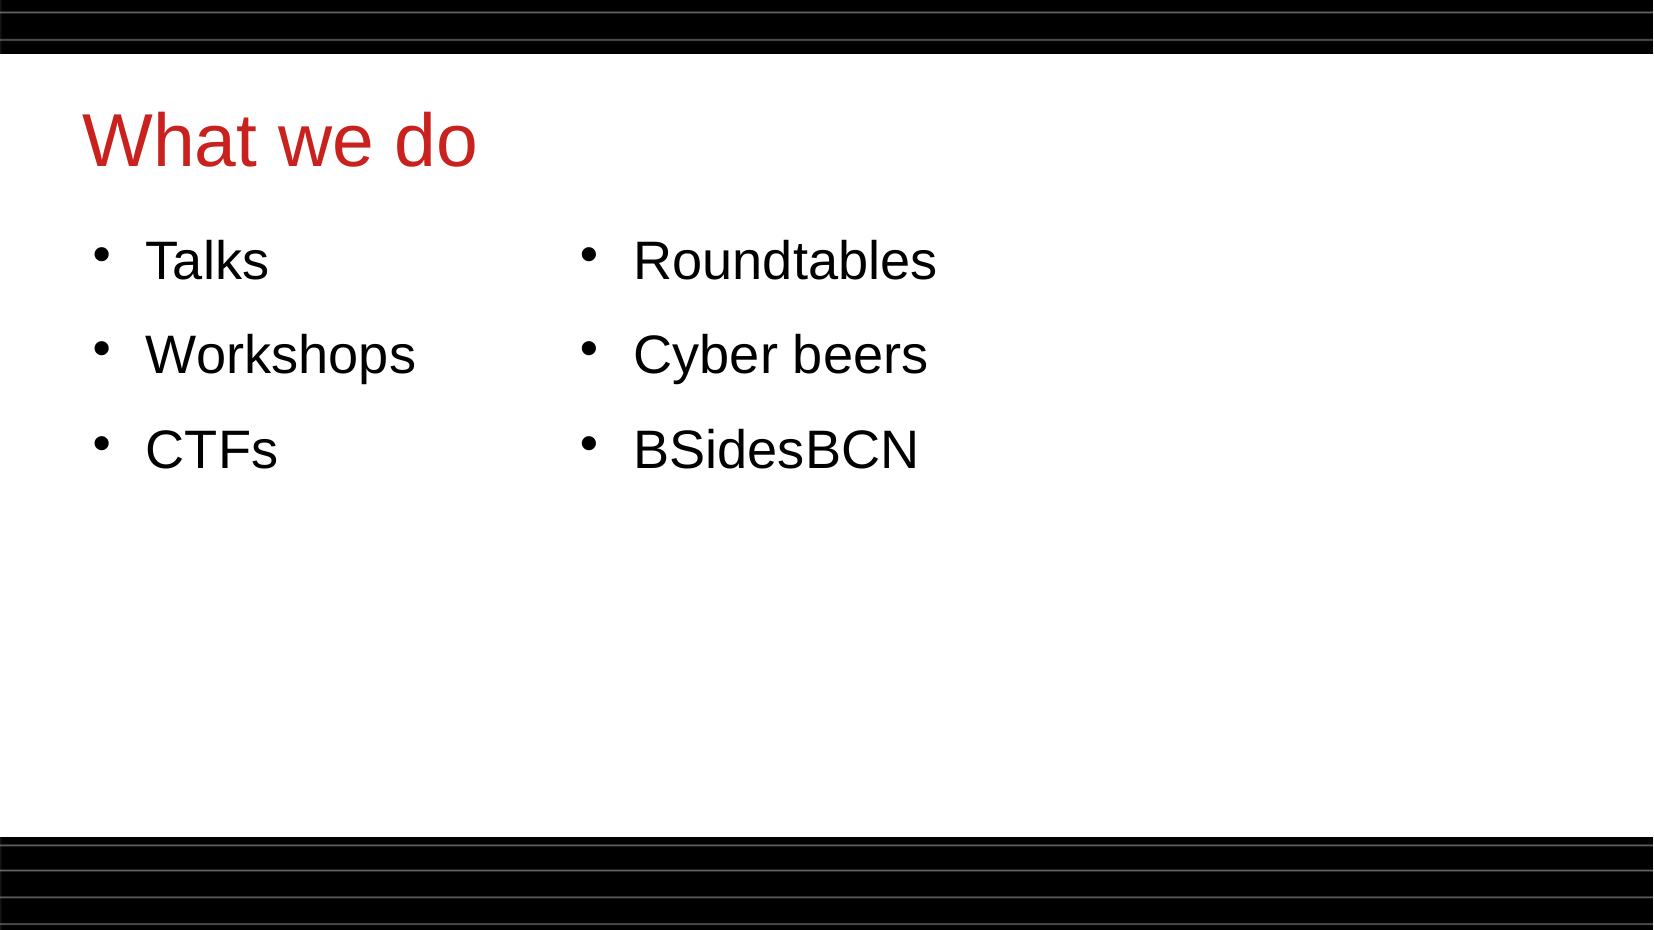

What we do
Talks
Workshops
CTFs
Roundtables
Cyber beers
BSidesBCN